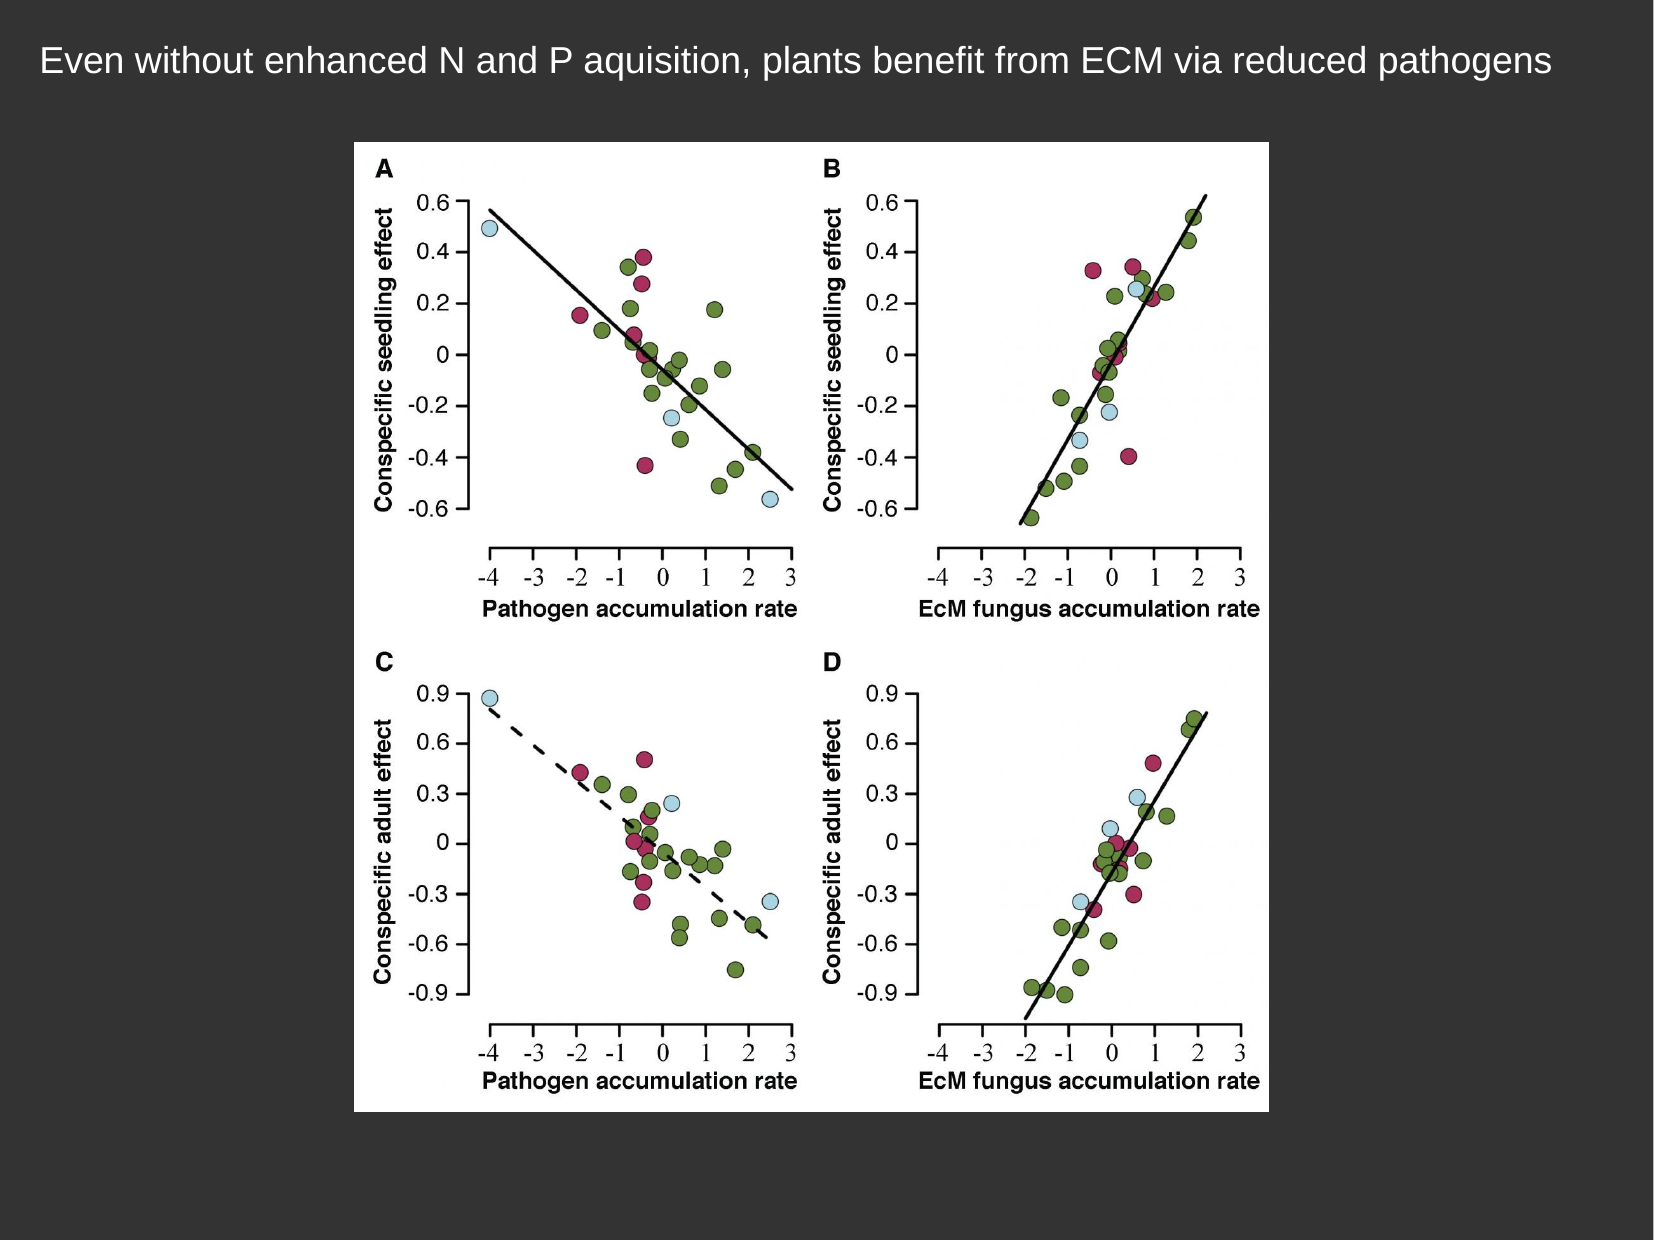

Even without enhanced N and P aquisition, plants benefit from ECM via reduced pathogens